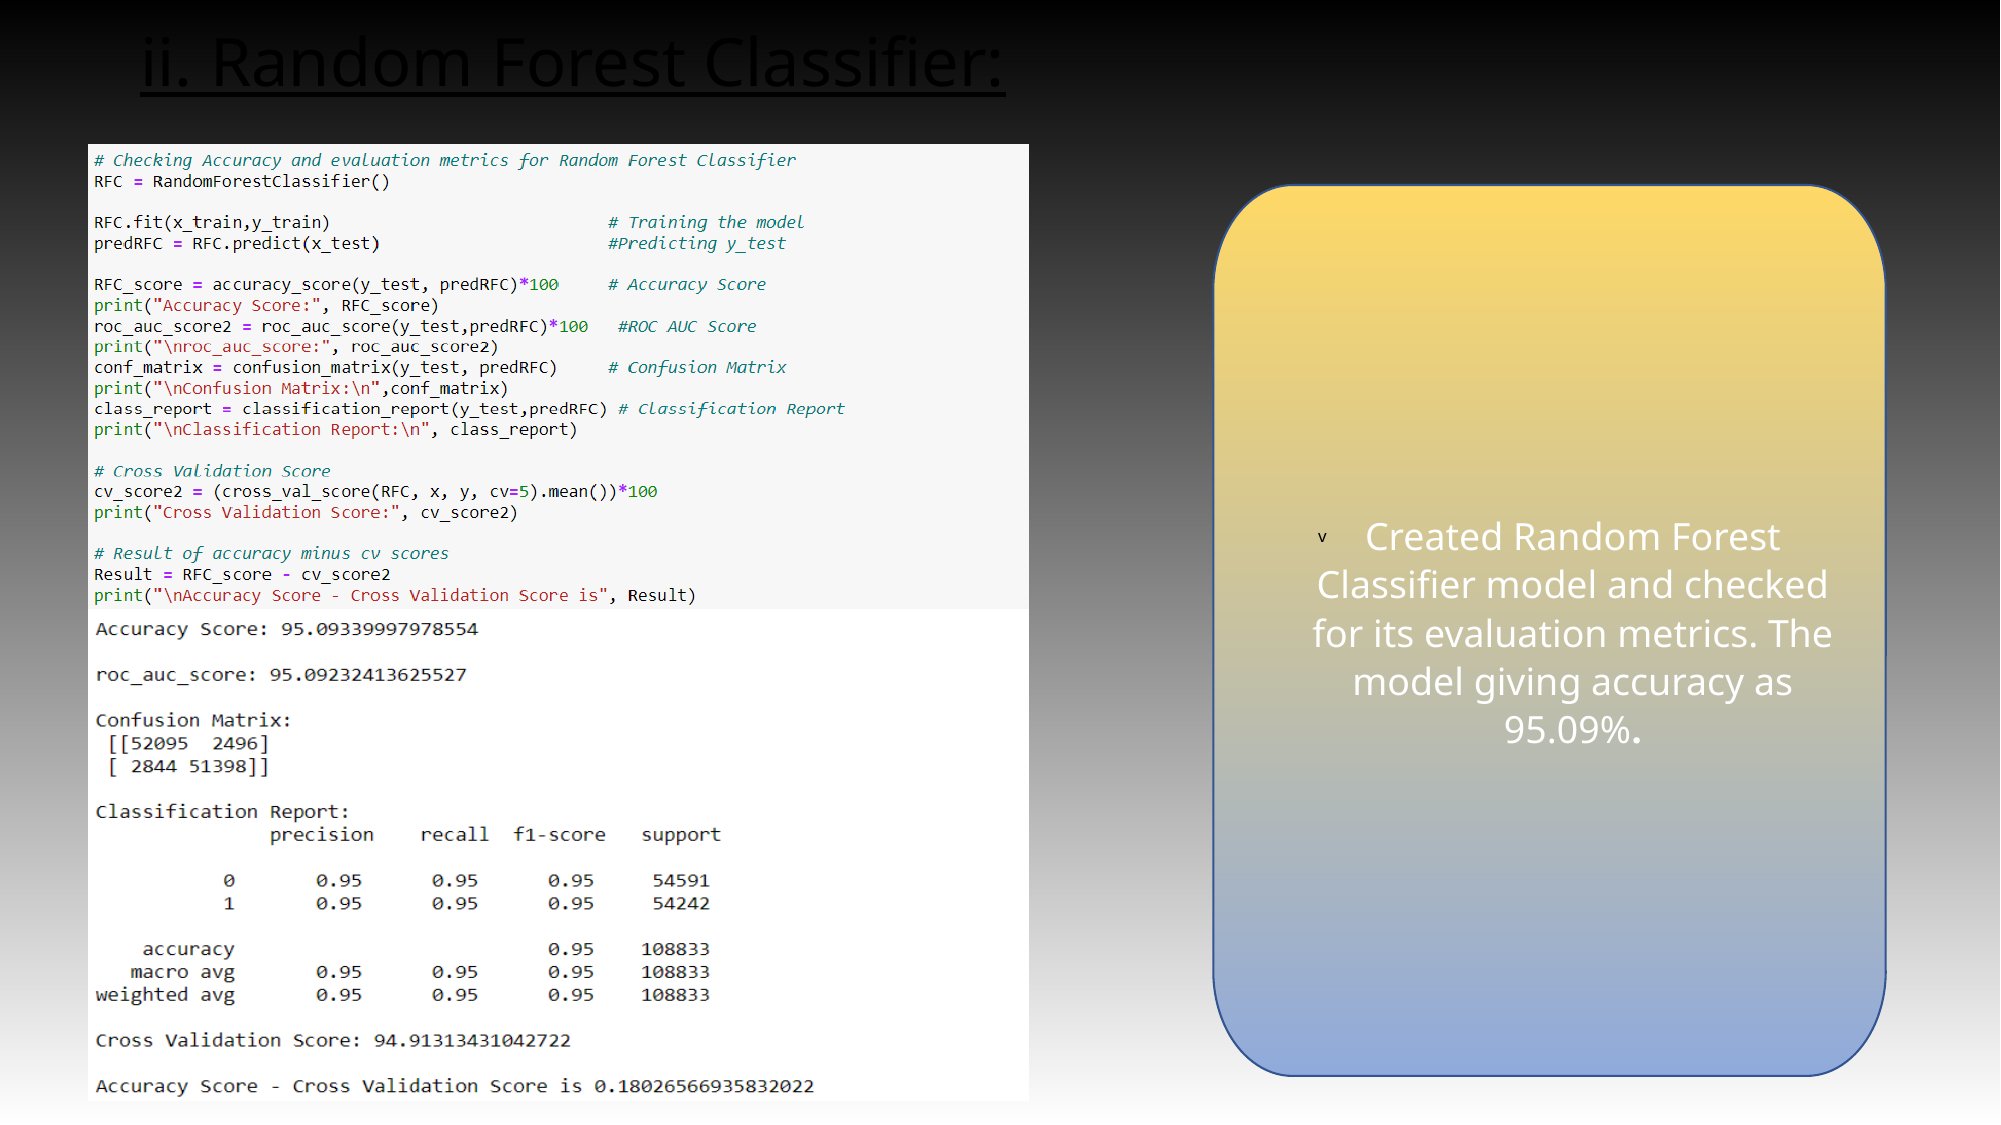

ii. Random Forest Classifier:
Created Random Forest Classifier model and checked for its evaluation metrics. The model giving accuracy as 95.09%.